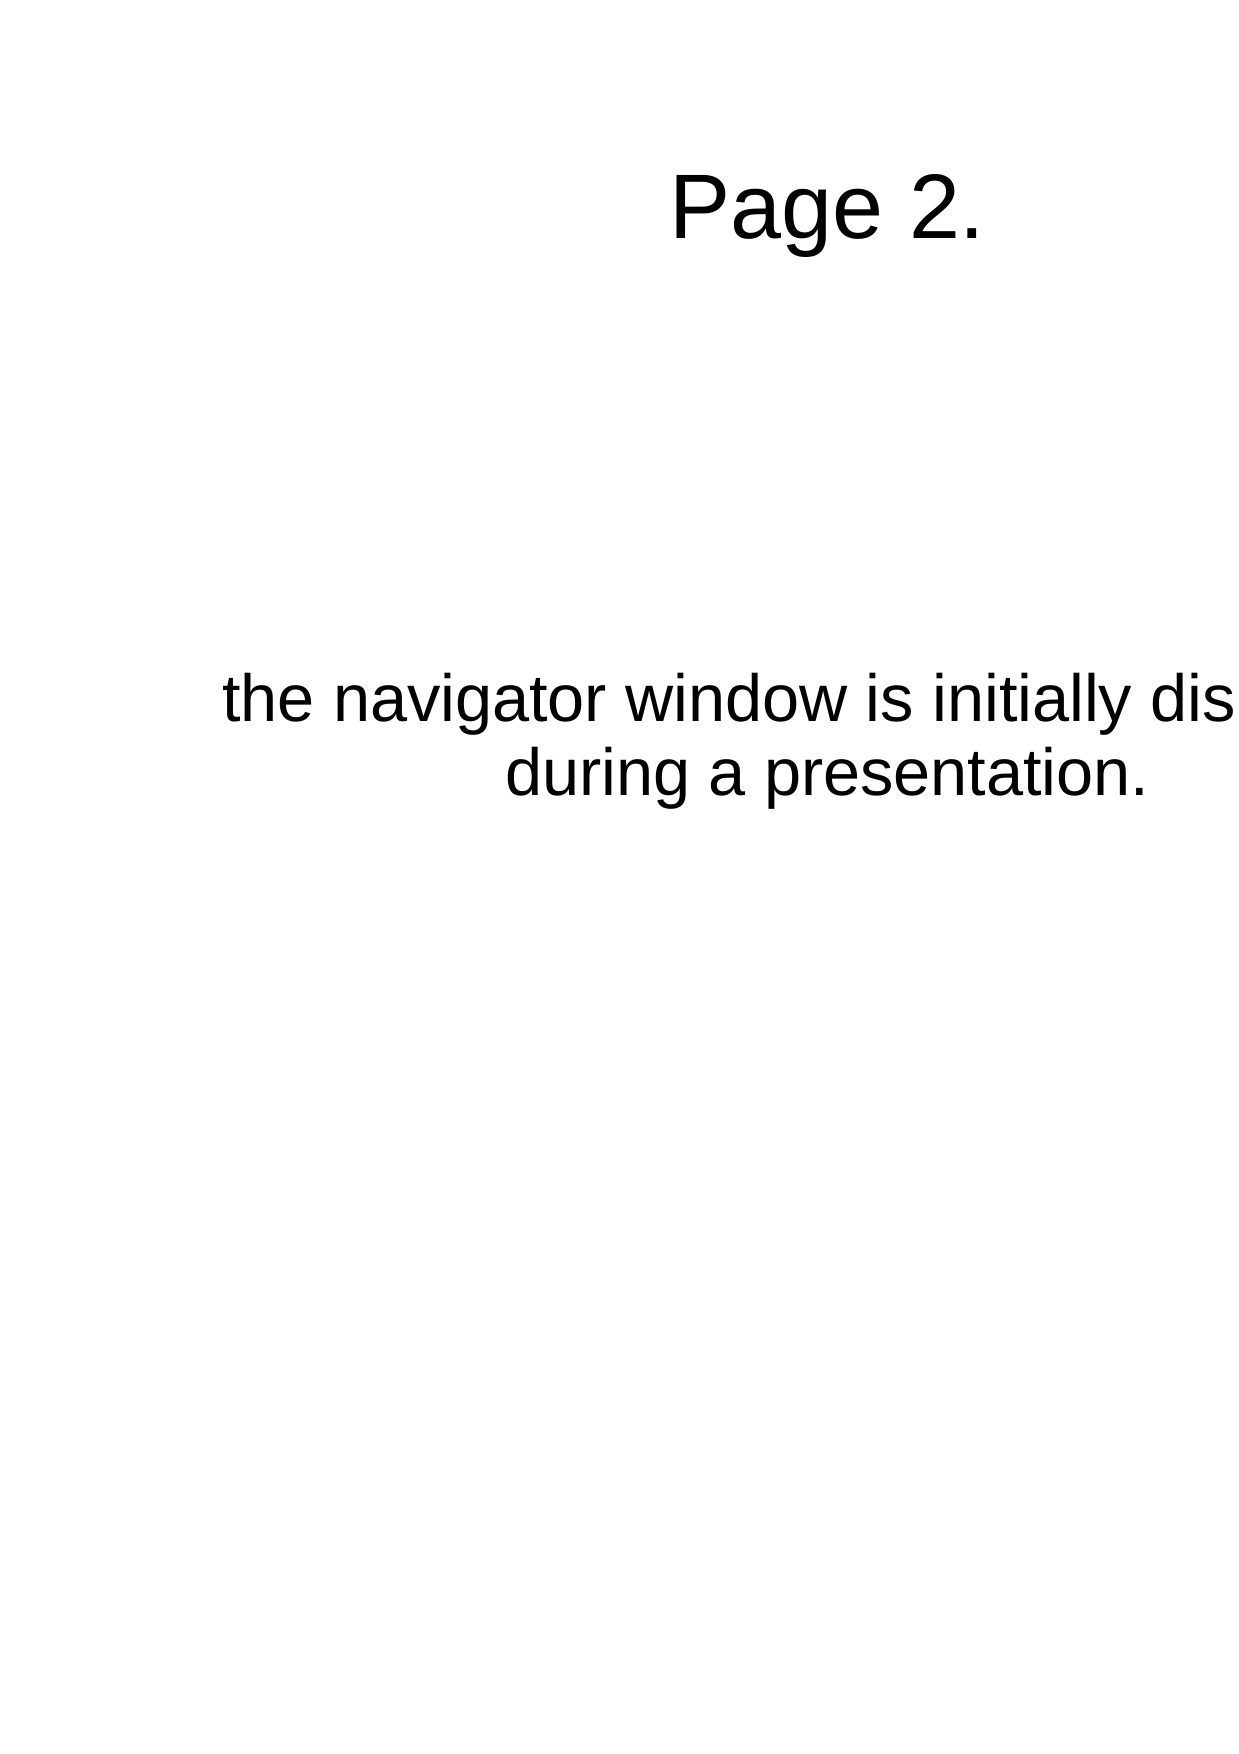

# Page 2.
the navigator window is initially displayed during a presentation.